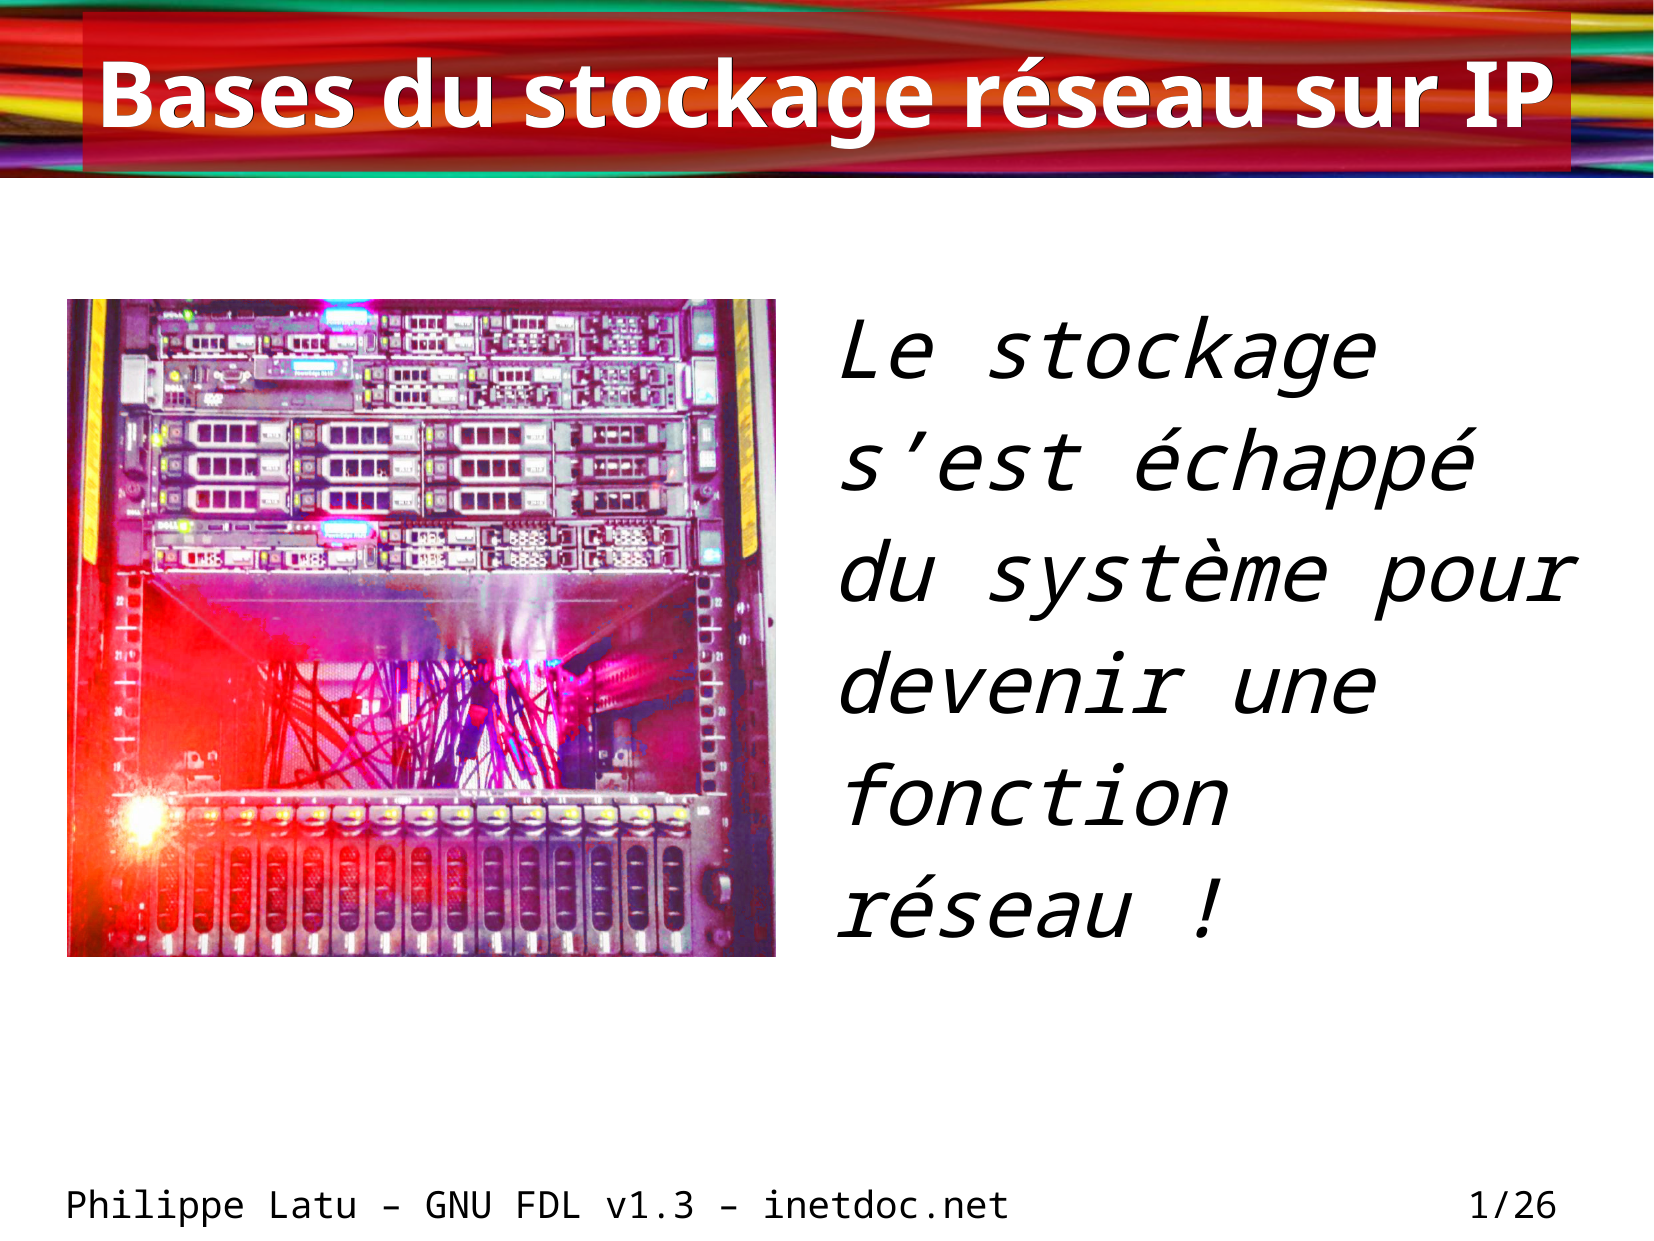

# Bases du stockage réseau sur IP
Le stockage s’est échappé du système pour devenir une fonction réseau !
Philippe Latu – GNU FDL v1.3 – inetdoc.net							1/26